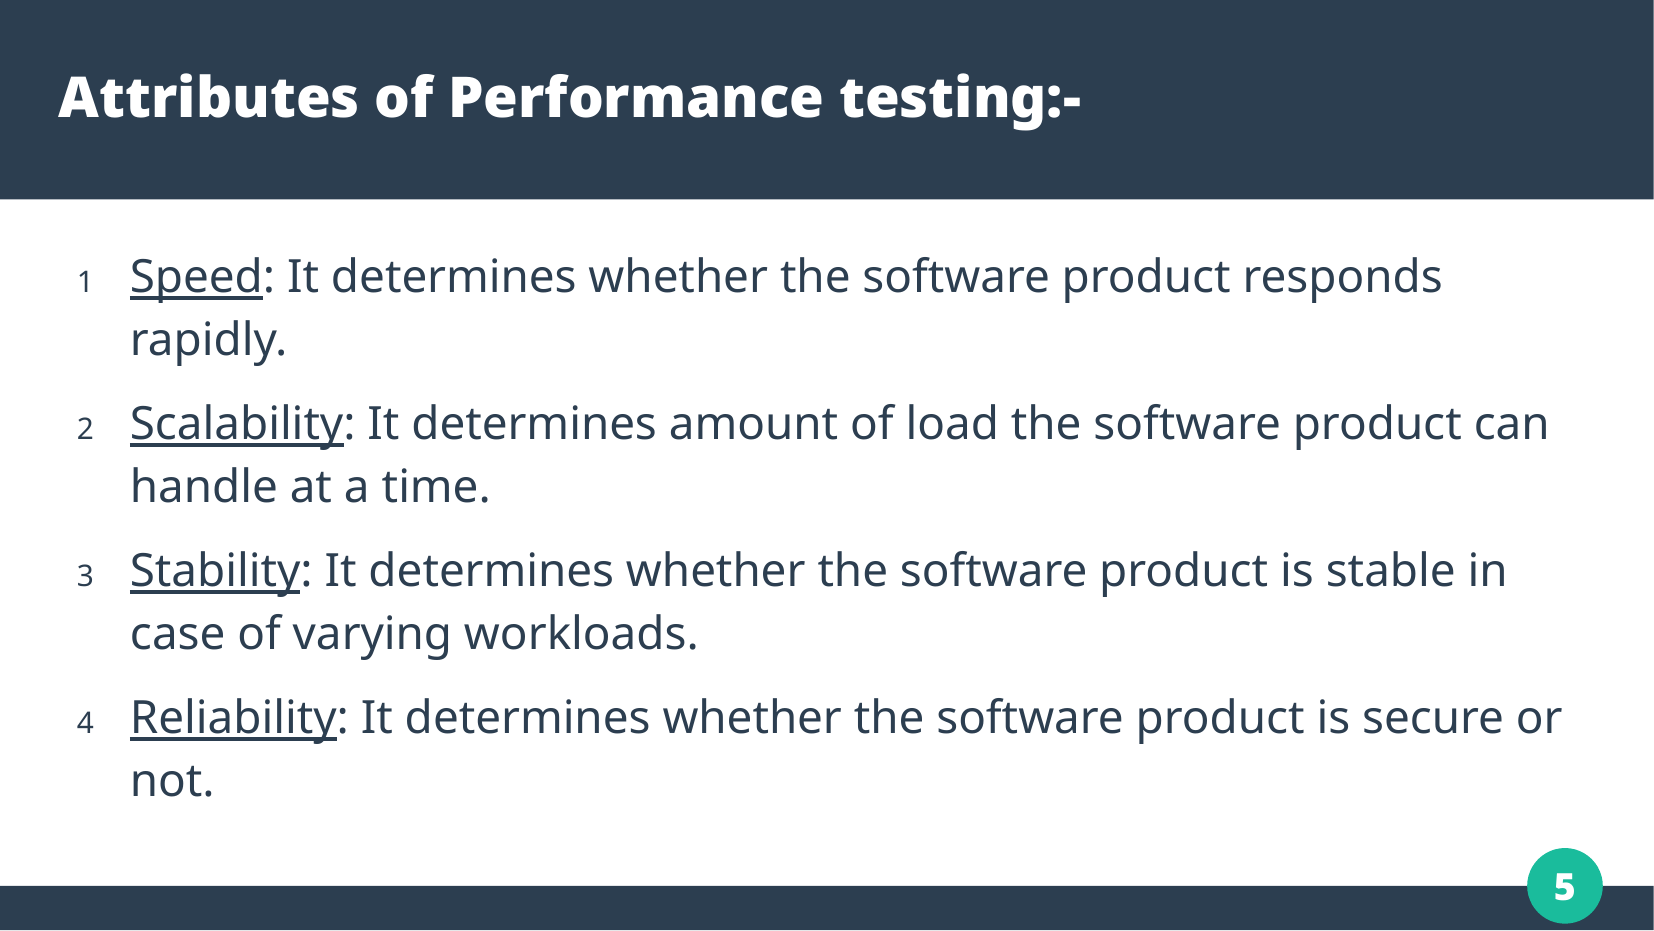

# Attributes of Performance testing:-
Speed: It determines whether the software product responds rapidly.
Scalability: It determines amount of load the software product can handle at a time.
Stability: It determines whether the software product is stable in case of varying workloads.
Reliability: It determines whether the software product is secure or not.